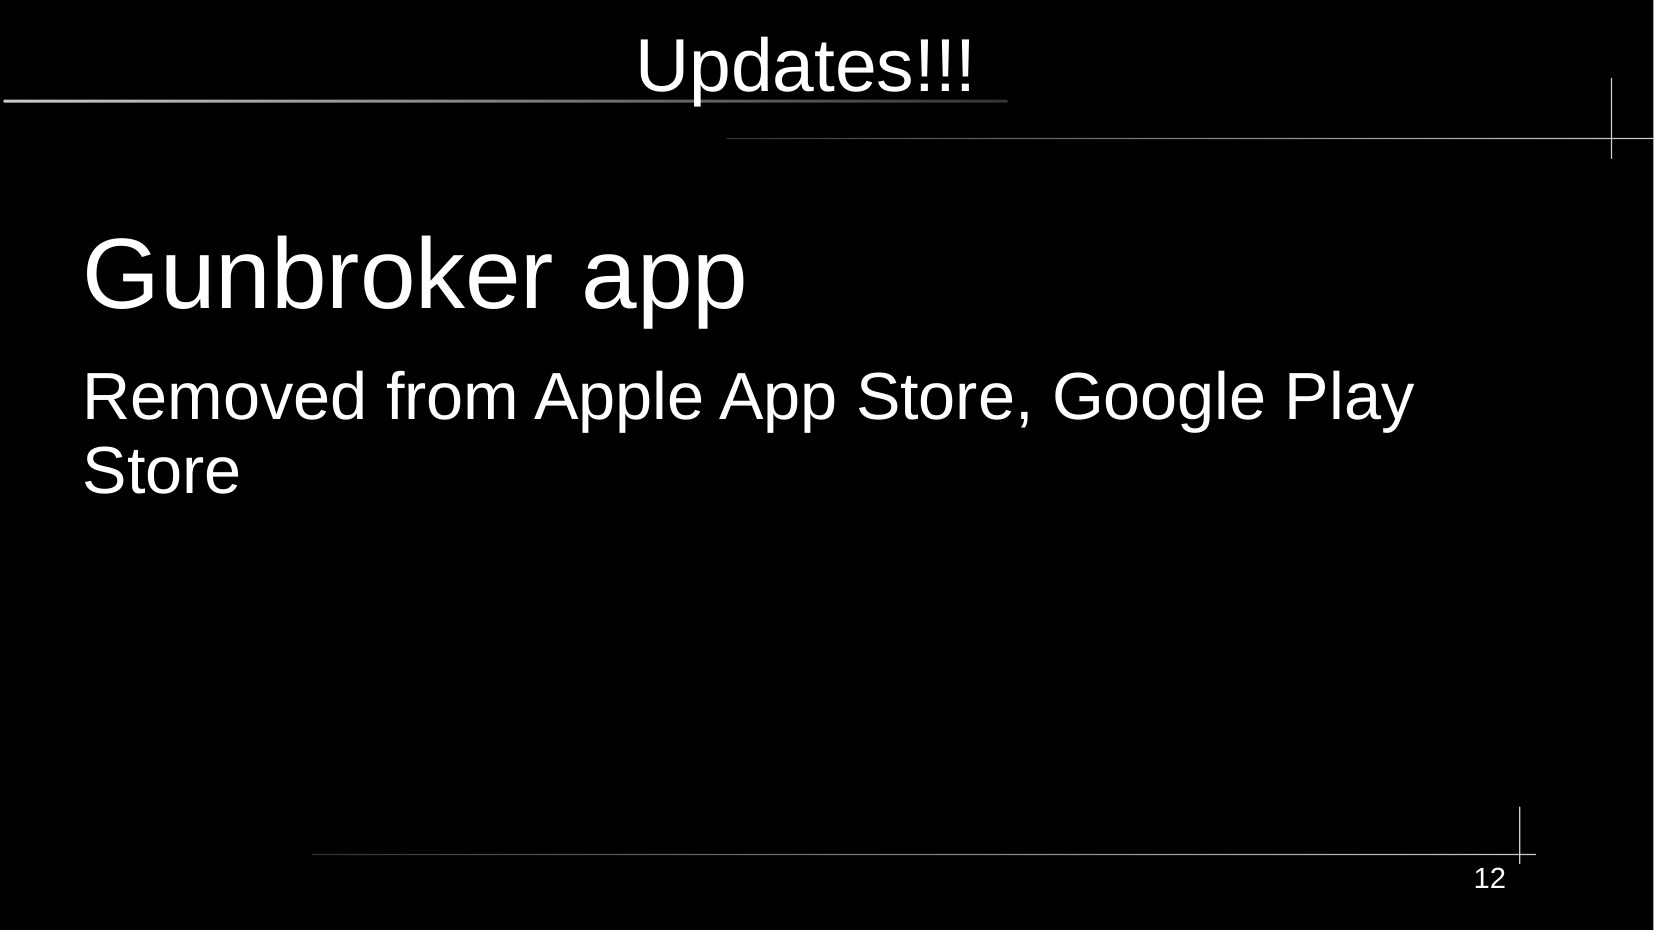

# Updates!!!
Gunbroker app
Removed from Apple App Store, Google Play Store
12